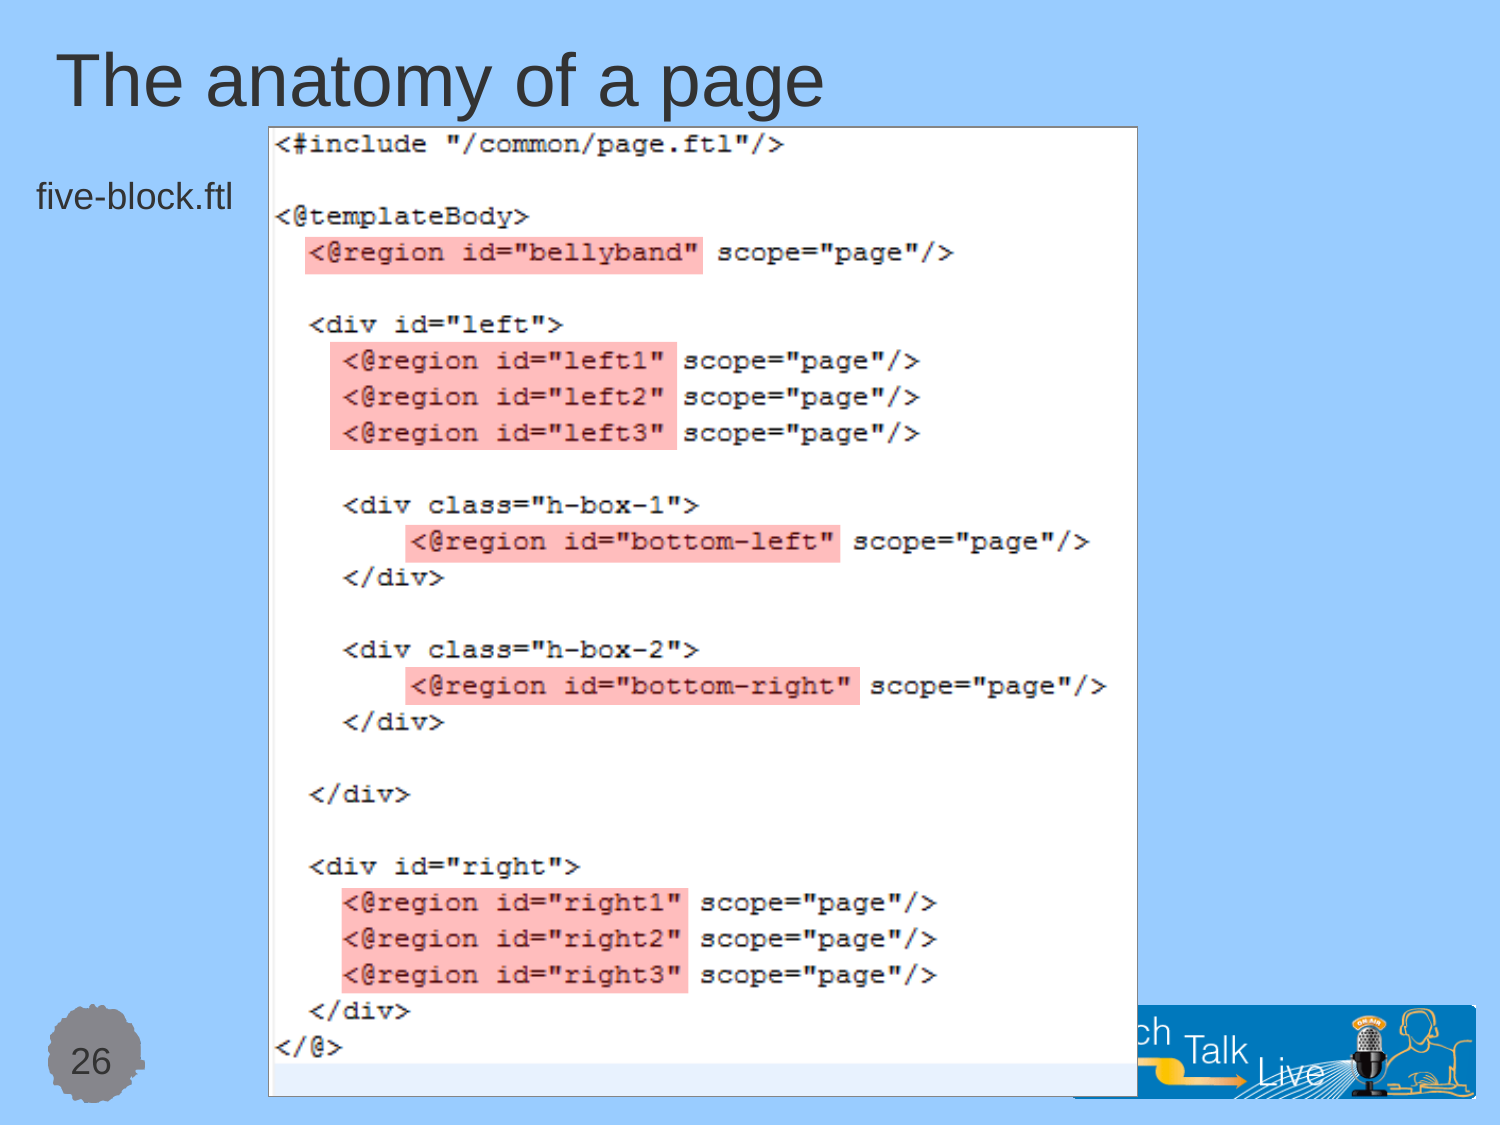

# The anatomy of a page
five-block.ftl